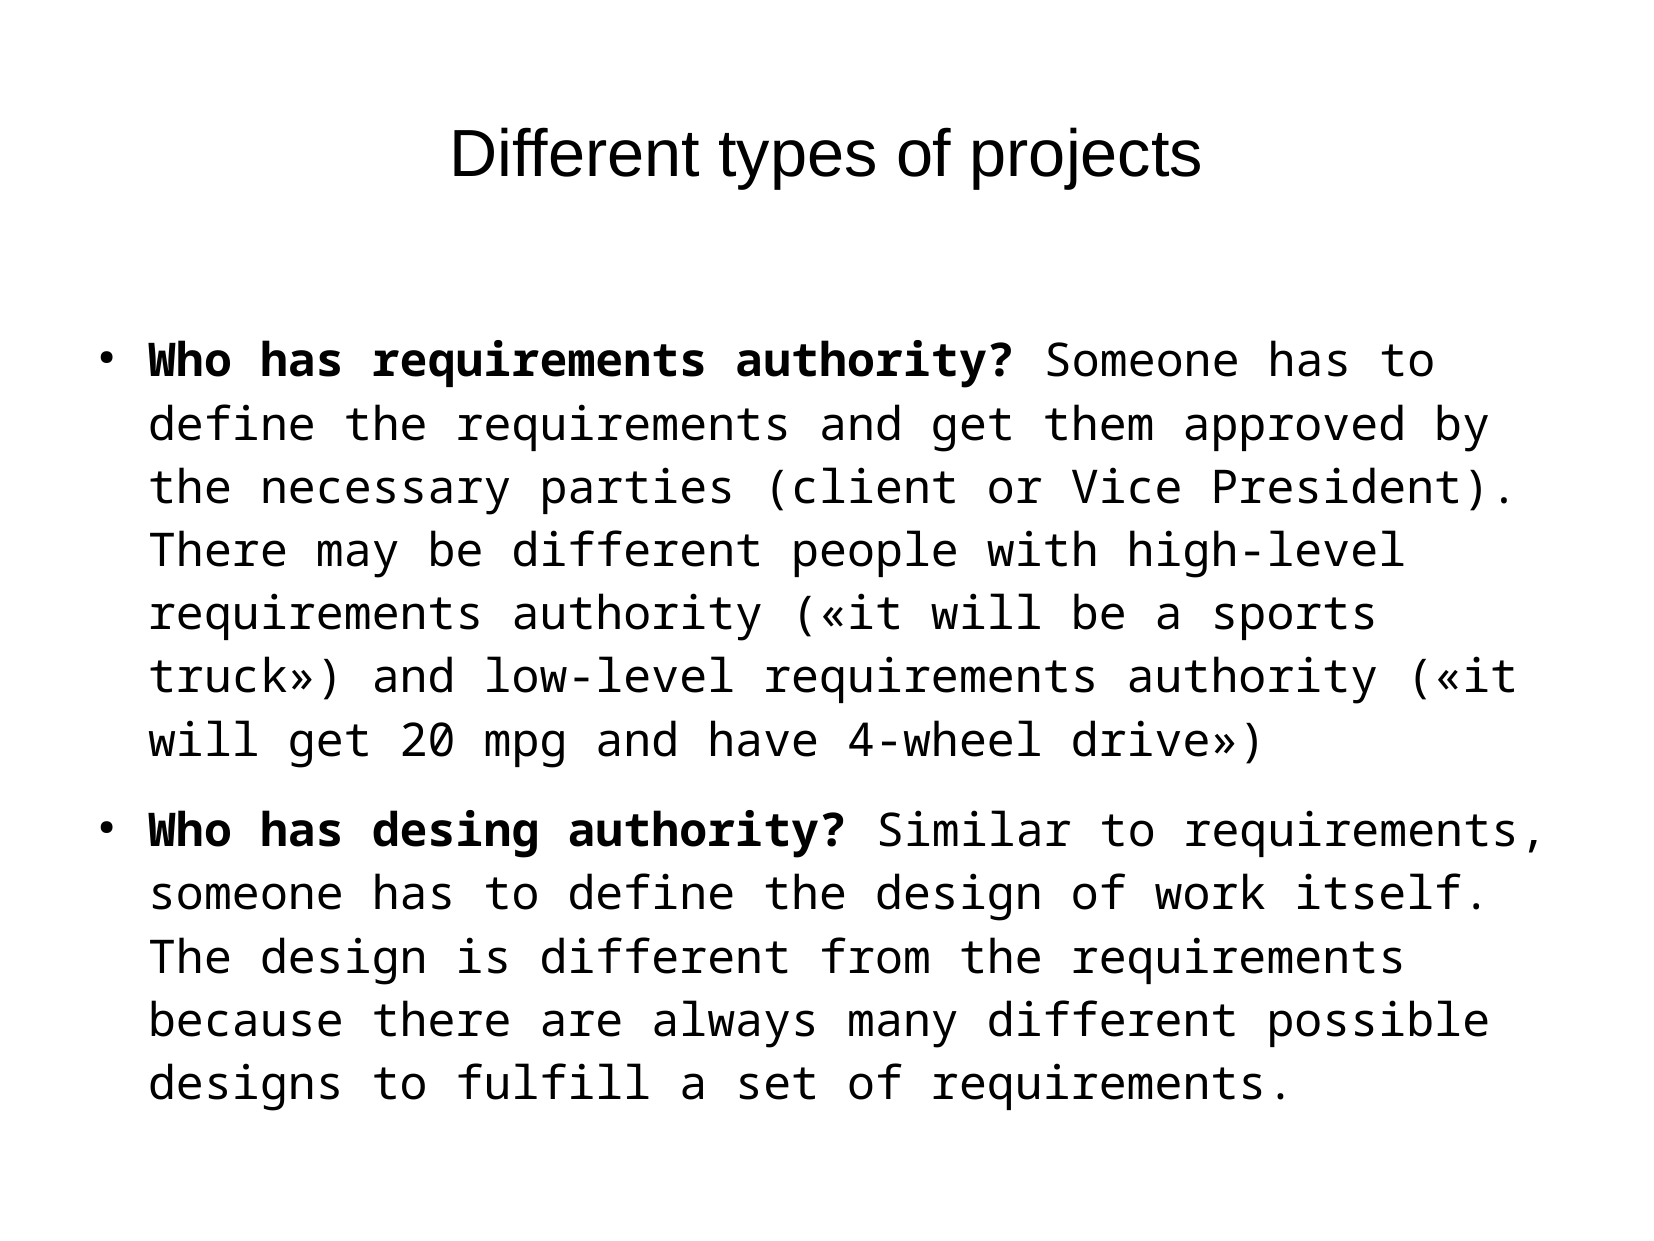

# Different types of projects
Who has requirements authority? Someone has to define the requirements and get them approved by the necessary parties (client or Vice President). There may be different people with high-level requirements authority («it will be a sports truck») and low-level requirements authority («it will get 20 mpg and have 4-wheel drive»)
Who has desing authority? Similar to requirements, someone has to define the design of work itself. The design is different from the requirements because there are always many different possible designs to fulfill a set of requirements.